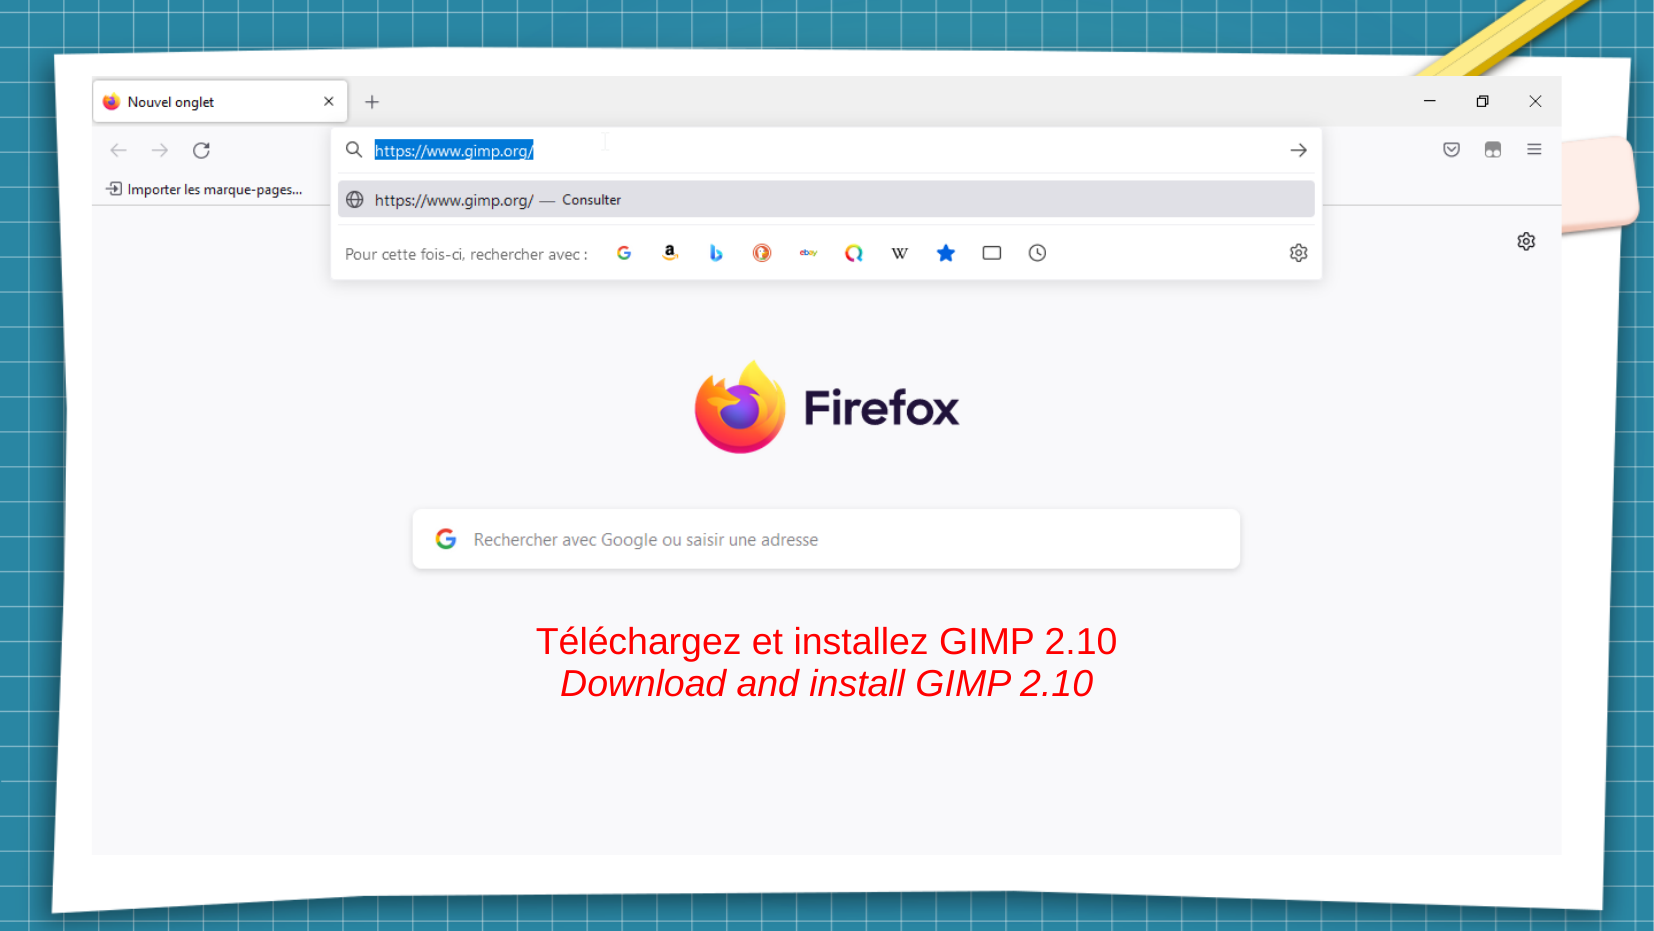

#
Téléchargez et installez GIMP 2.10
Download and install GIMP 2.10